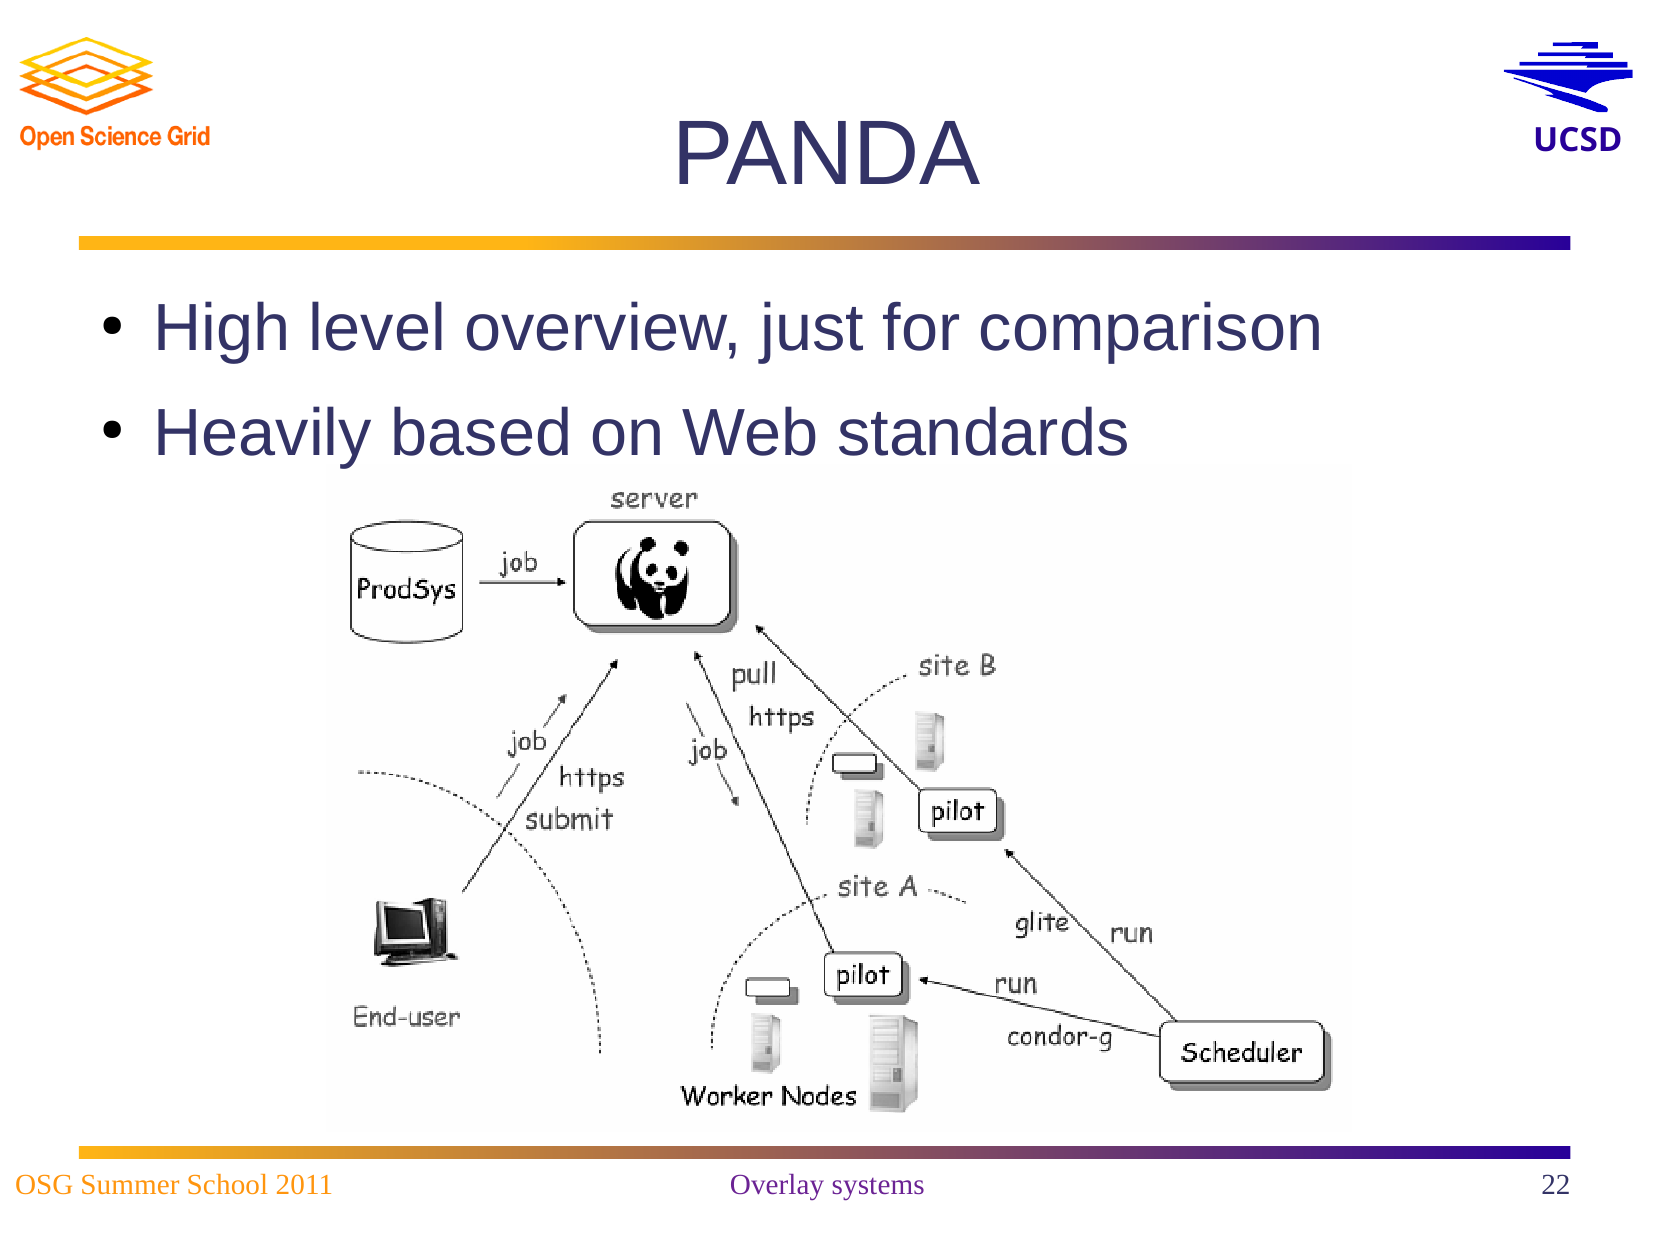

# PANDA
High level overview, just for comparison
Heavily based on Web standards
OSG Summer School 2011
Overlay systems
22